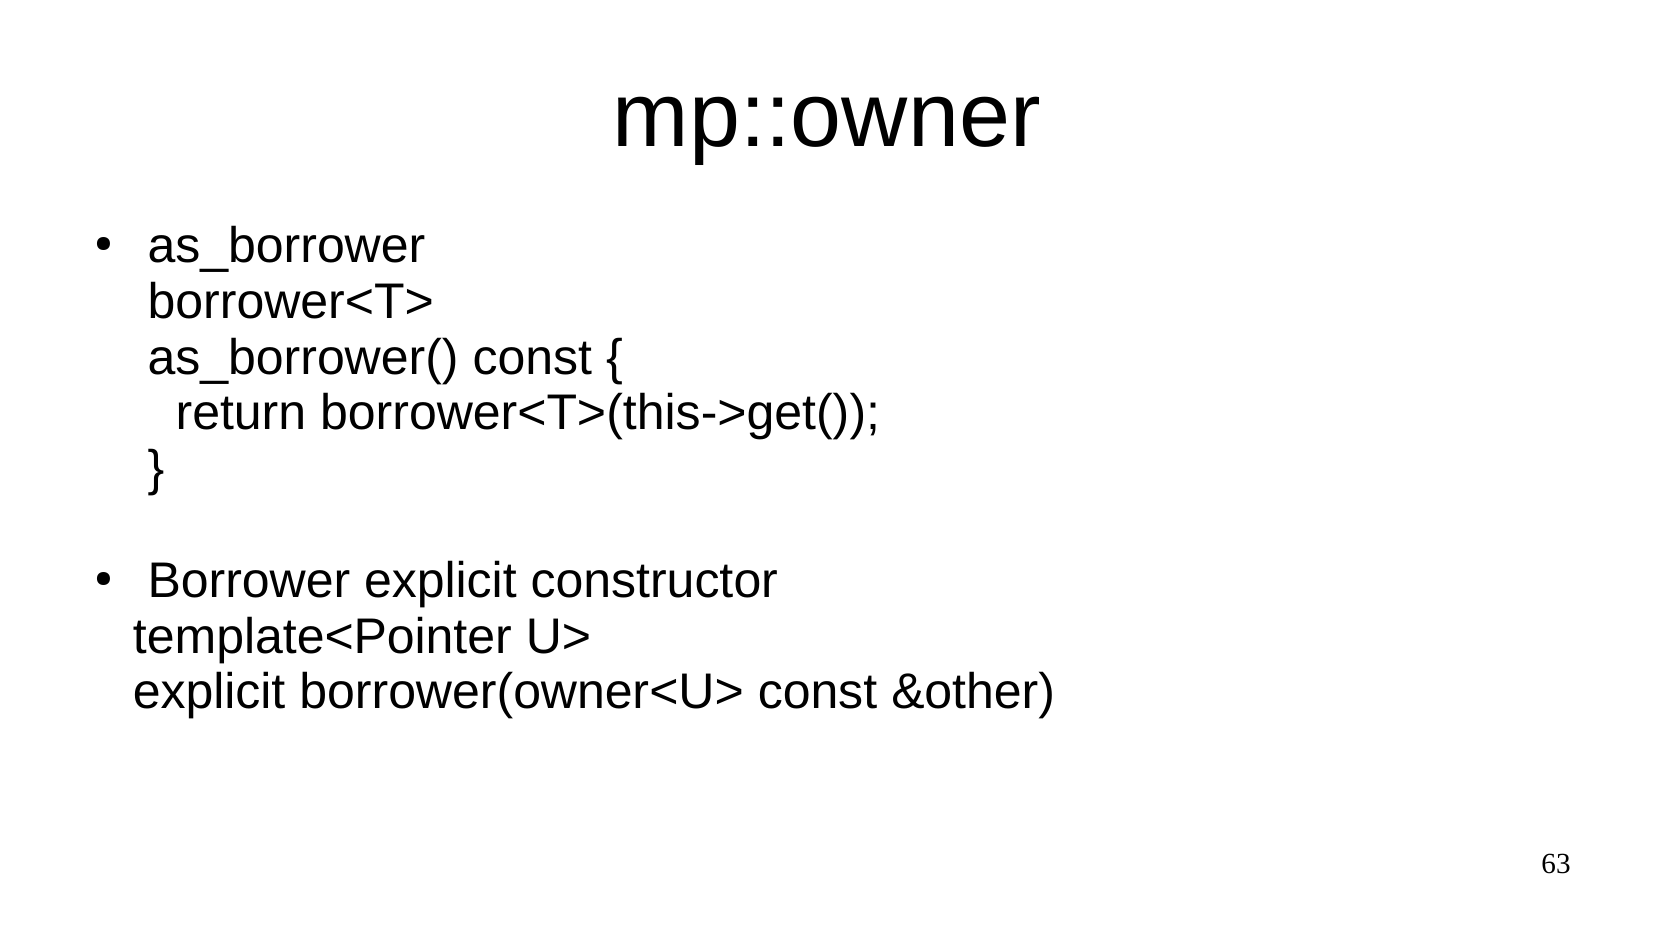

# mp::owner
as_borrower
borrower<T>
as_borrower() const {
 return borrower<T>(this->get());
}
Borrower explicit constructor
 template<Pointer U>
 explicit borrower(owner<U> const &other)
63